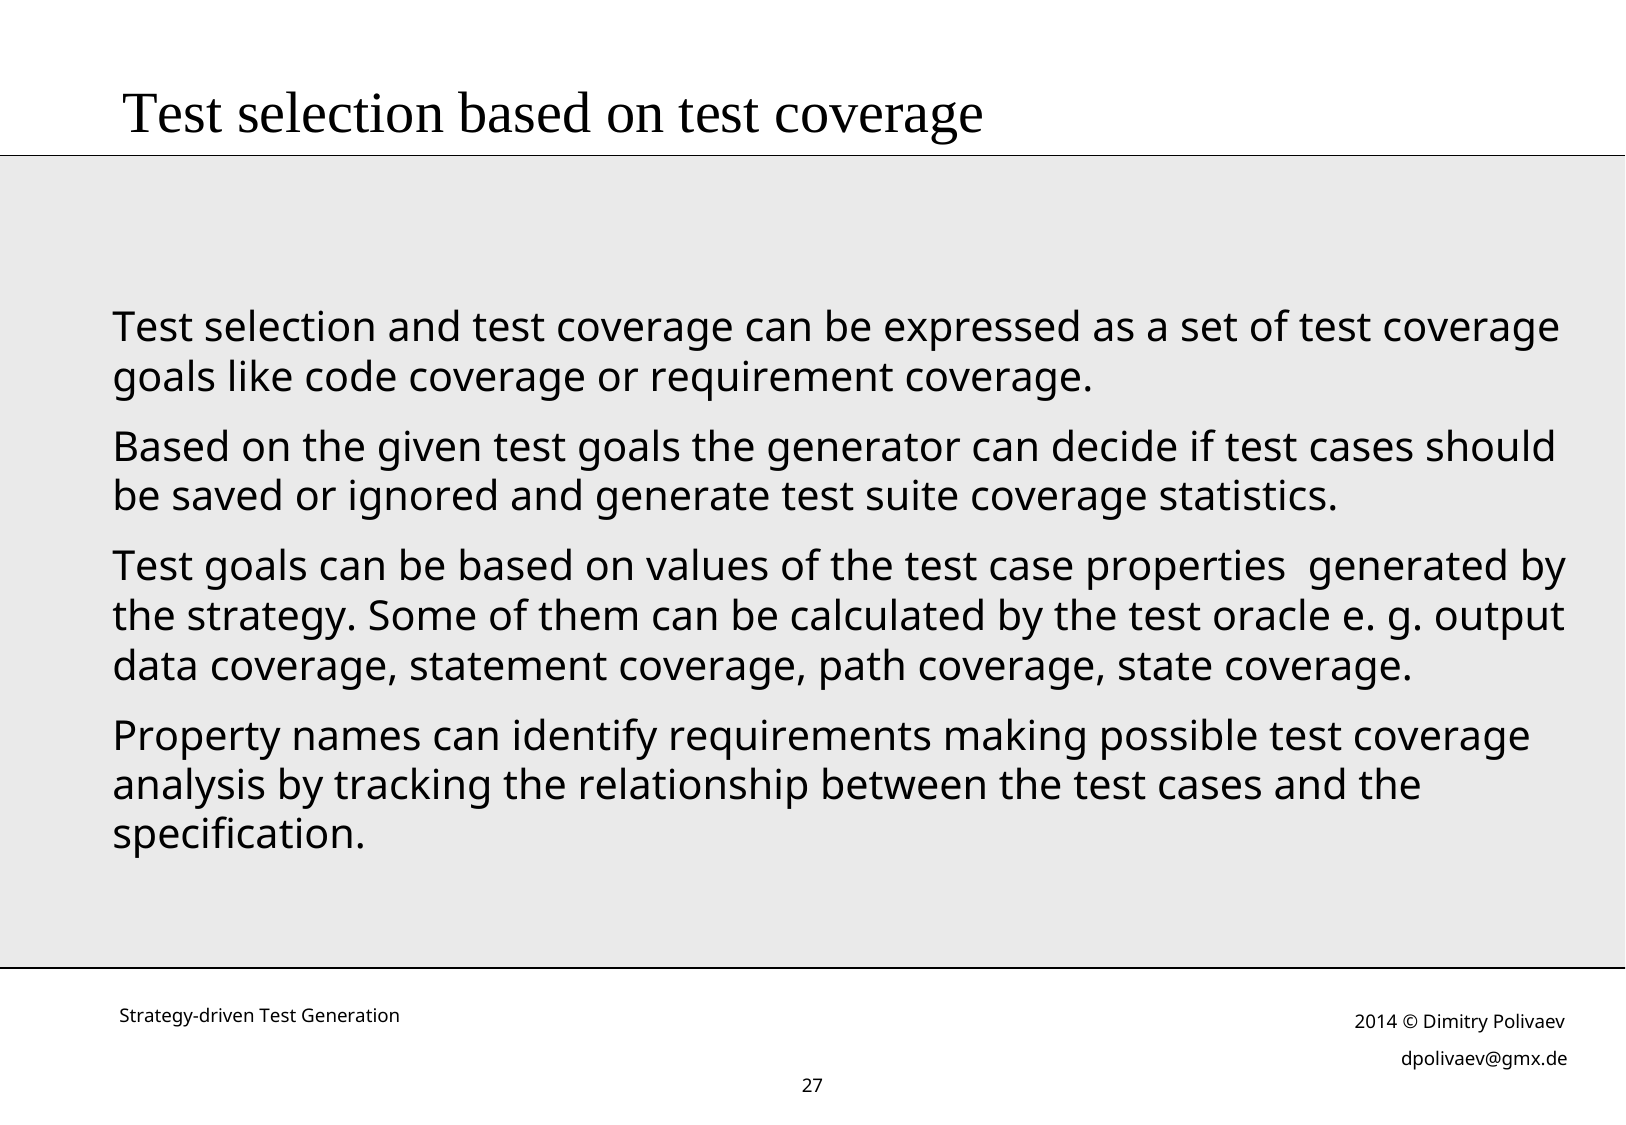

# Test selection based on test coverage
Test selection and test coverage can be expressed as a set of test coverage goals like code coverage or requirement coverage.
Based on the given test goals the generator can decide if test cases should be saved or ignored and generate test suite coverage statistics.
Test goals can be based on values of the test case properties generated by the strategy. Some of them can be calculated by the test oracle e. g. output data coverage, statement coverage, path coverage, state coverage.
Property names can identify requirements making possible test coverage analysis by tracking the relationship between the test cases and the specification.